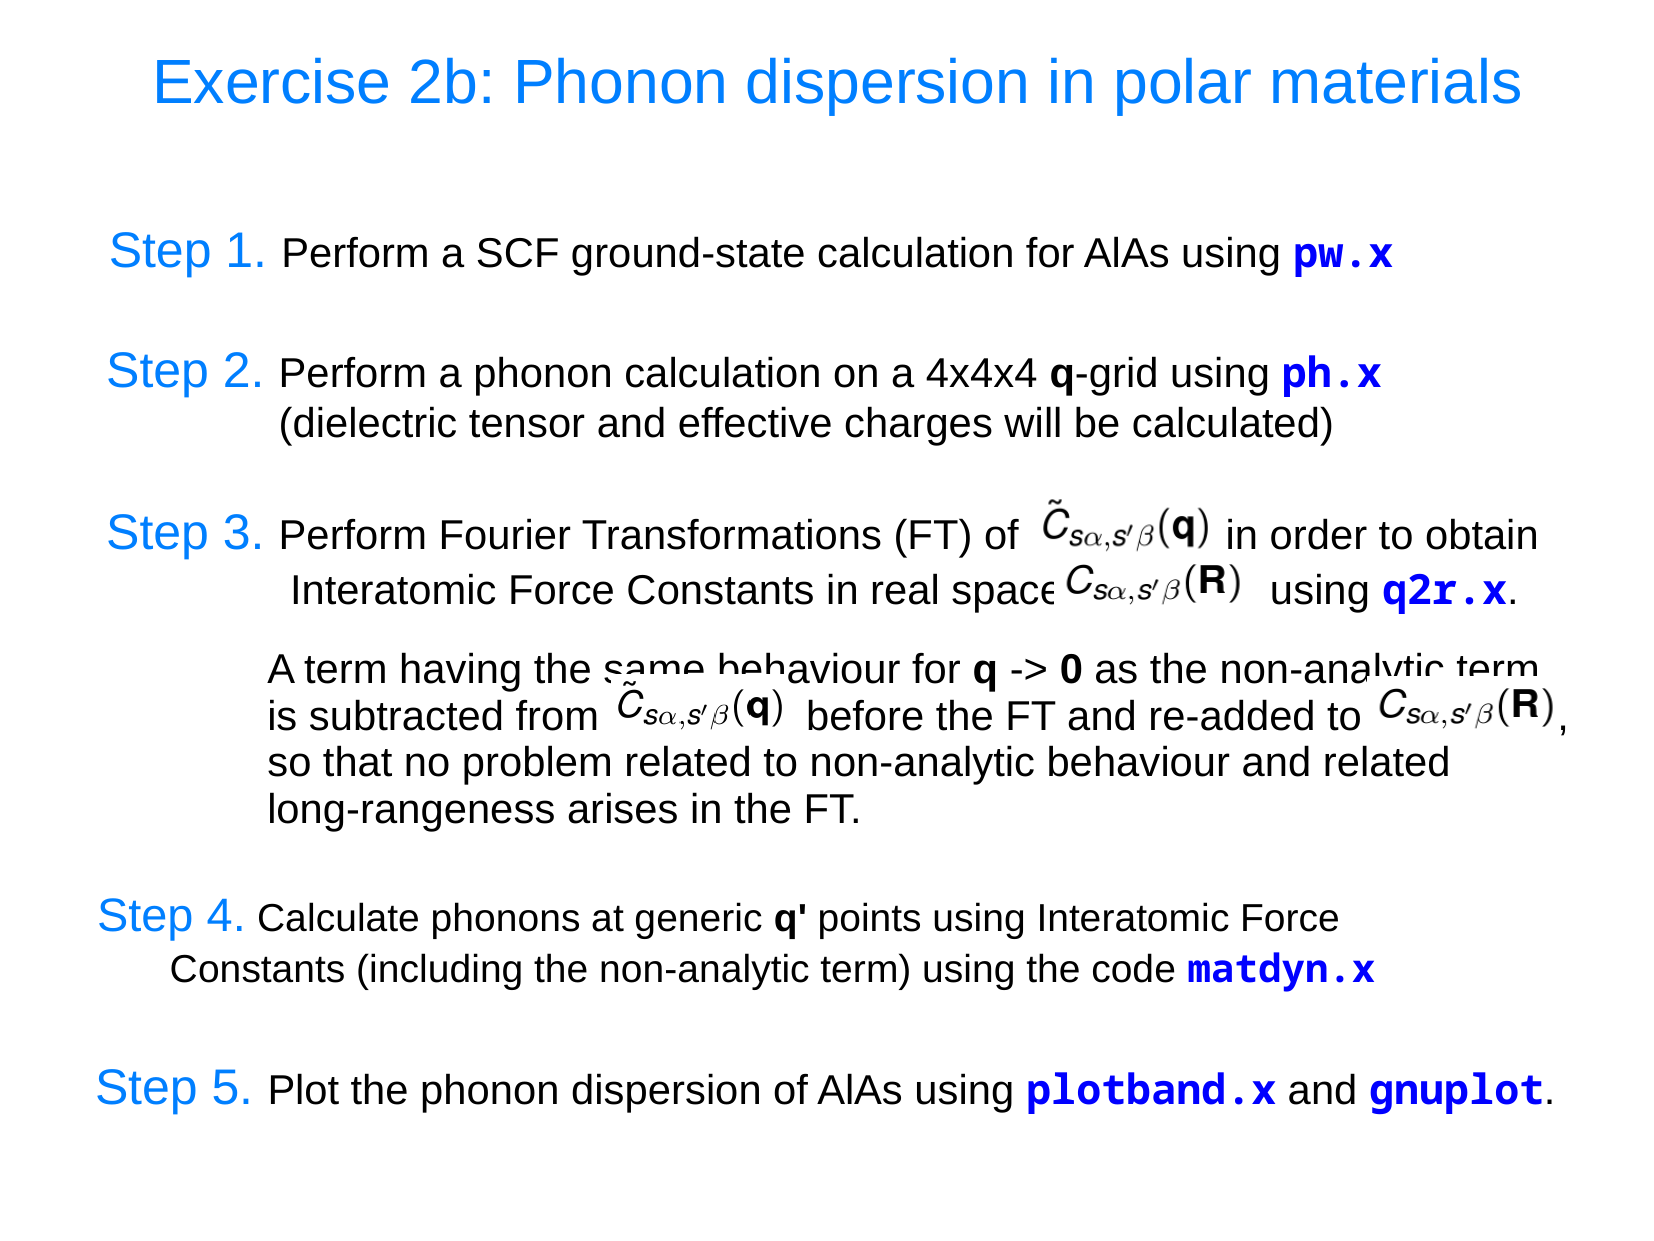

# Exercise 2b: Phonon dispersion in polar materials
Step 1. Perform a SCF ground-state calculation for AlAs using pw.x
Step 2. Perform a phonon calculation on a 4x4x4 q-grid using ph.x (dielectric tensor and effective charges will be calculated)
Step 3. Perform Fourier Transformations (FT) of in order to obtain Interatomic Force Constants in real space using q2r.x.
 A term having the same behaviour for q -> 0 as the non-analytic term is subtracted from before the FT and re-added to , so that no problem related to non-analytic behaviour and related long-rangeness arises in the FT.
 Step 4. Calculate phonons at generic q' points using Interatomic Force Constants (including the non-analytic term) using the code matdyn.x
Step 5. Plot the phonon dispersion of AlAs using plotband.x and gnuplot.